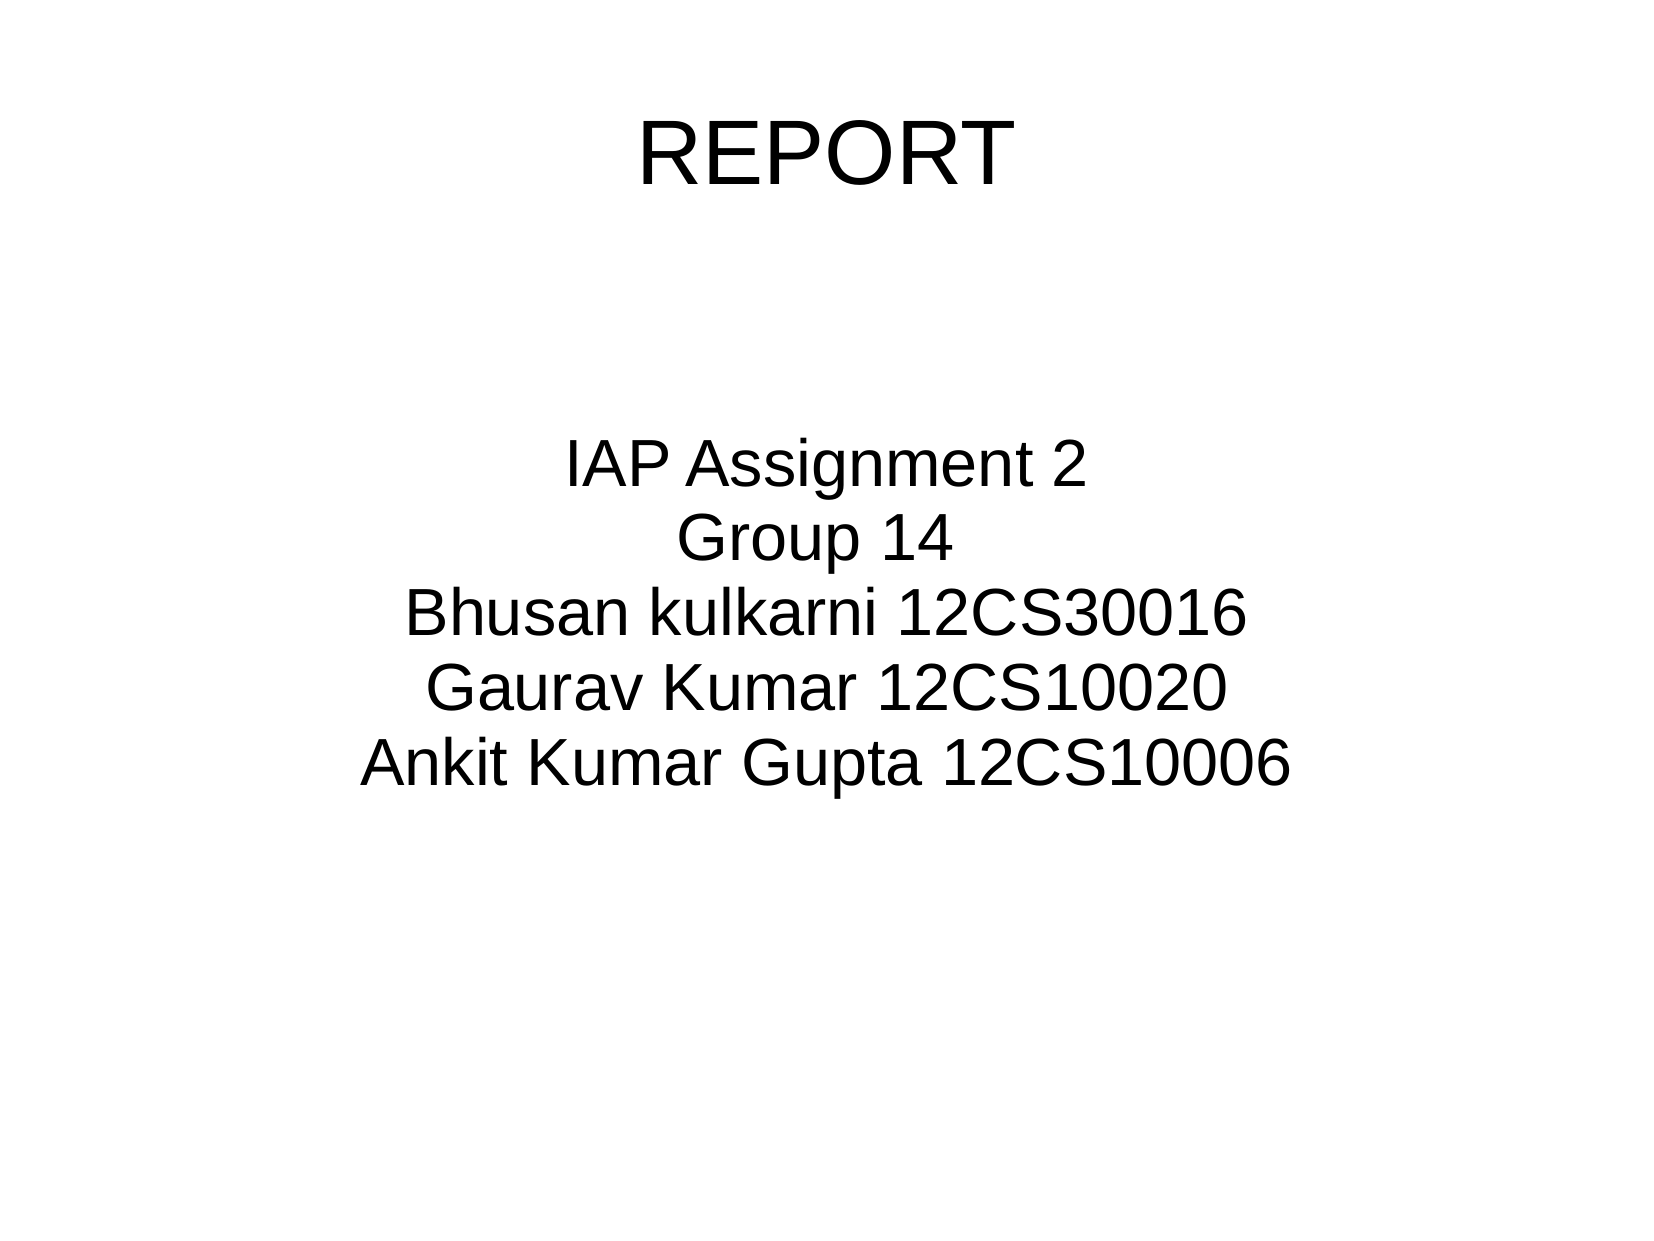

# REPORT
IAP Assignment 2
Group 14
Bhusan kulkarni 12CS30016
Gaurav Kumar 12CS10020
Ankit Kumar Gupta 12CS10006